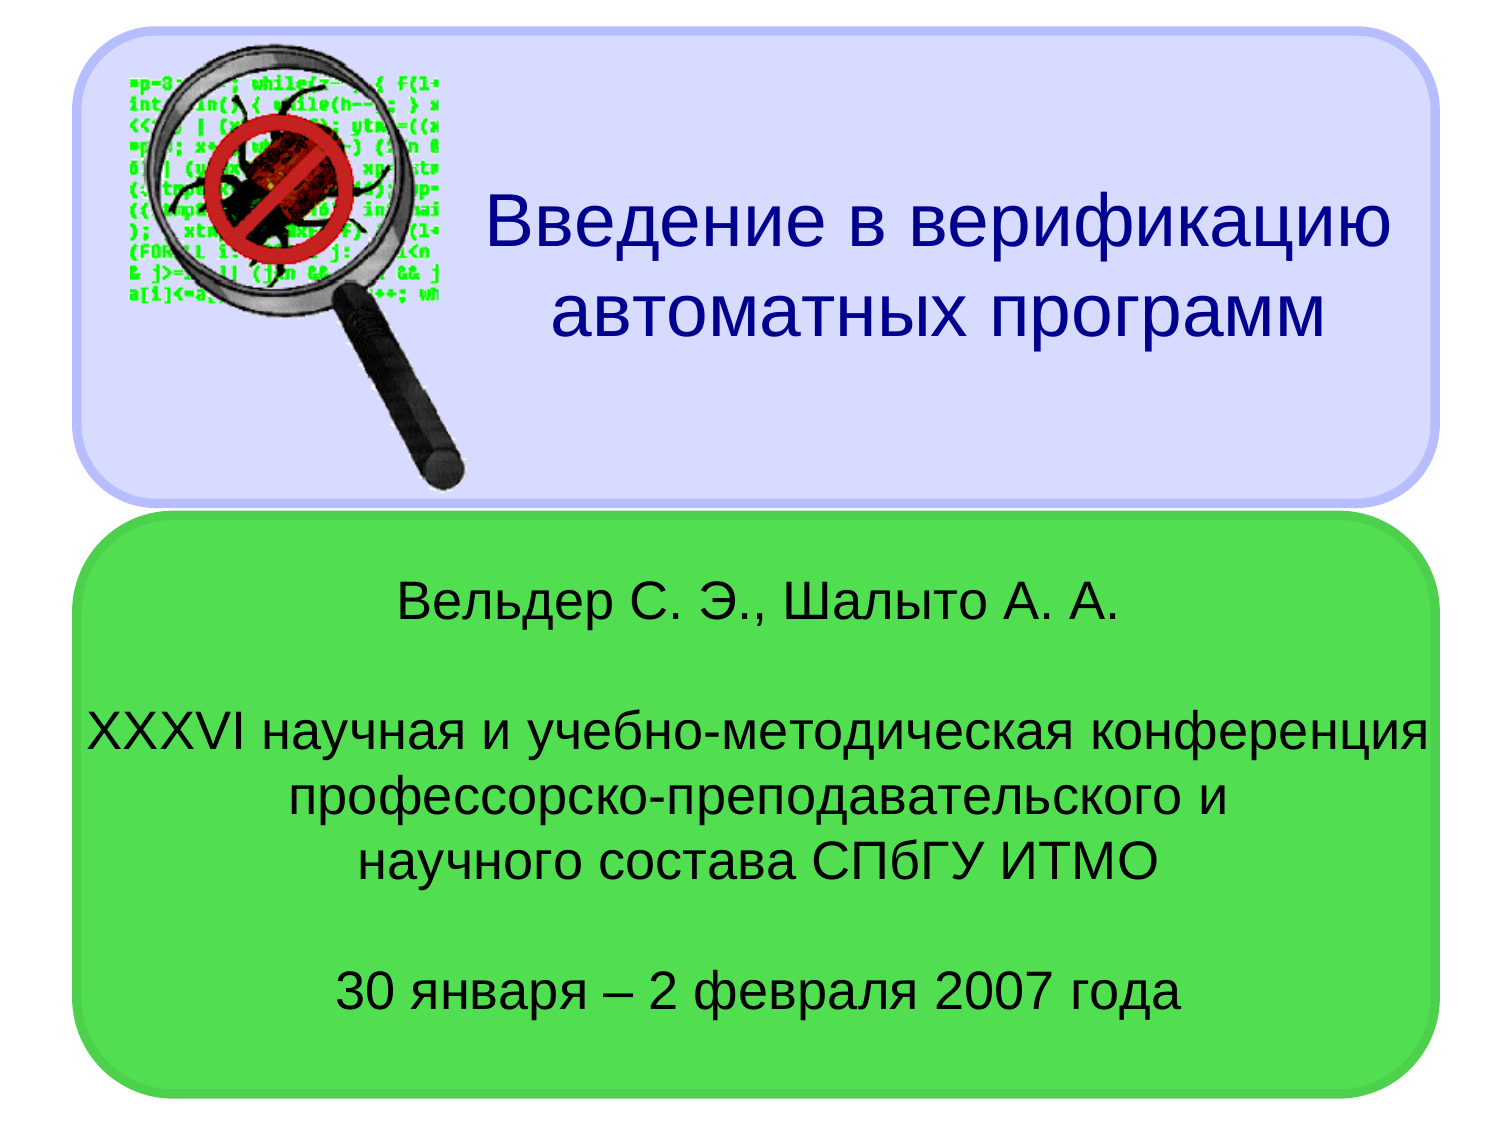

Введение в верификацию автоматных программ
Вельдер С. Э., Шалыто А. А.
XXXVI научная и учебно-методическая конференция профессорско-преподавательского и
научного состава СПбГУ ИТМО
30 января – 2 февраля 2007 года